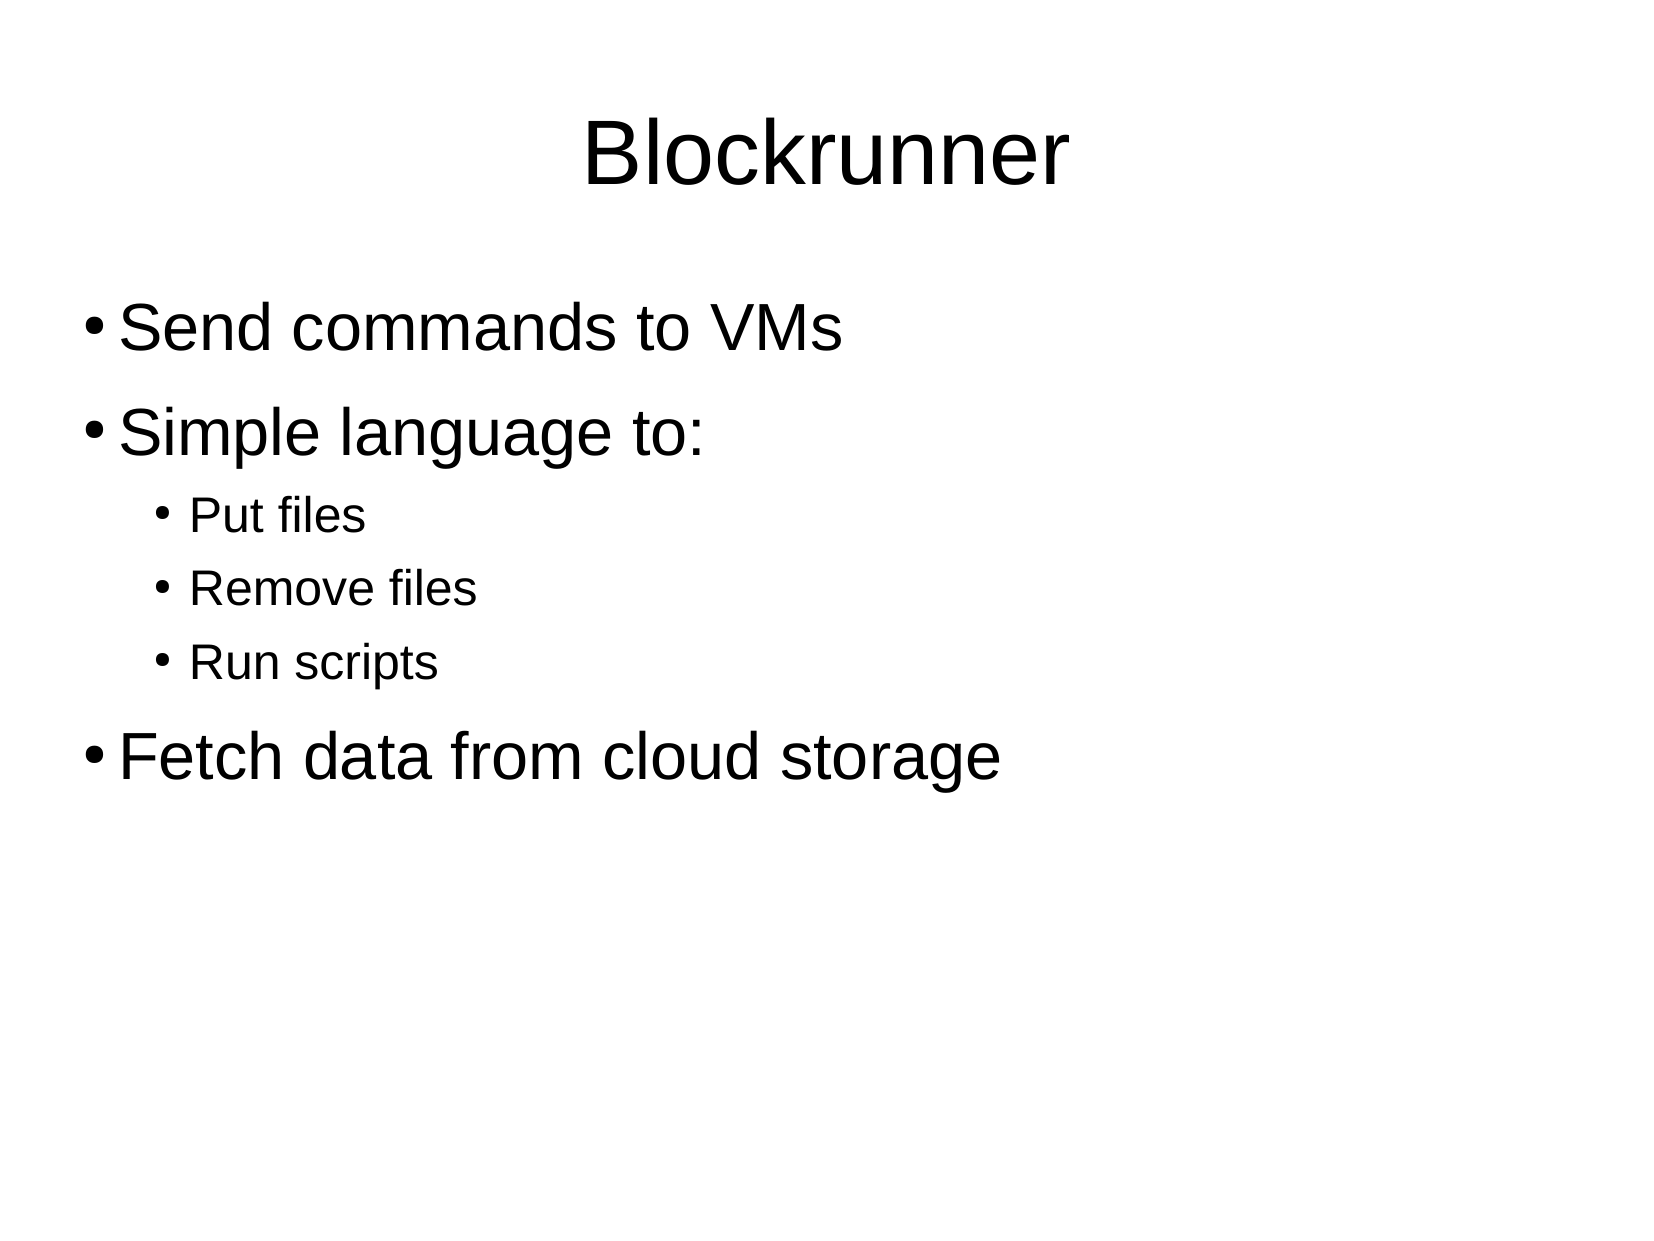

# Blockrunner
Send commands to VMs
Simple language to:
Put files
Remove files
Run scripts
Fetch data from cloud storage